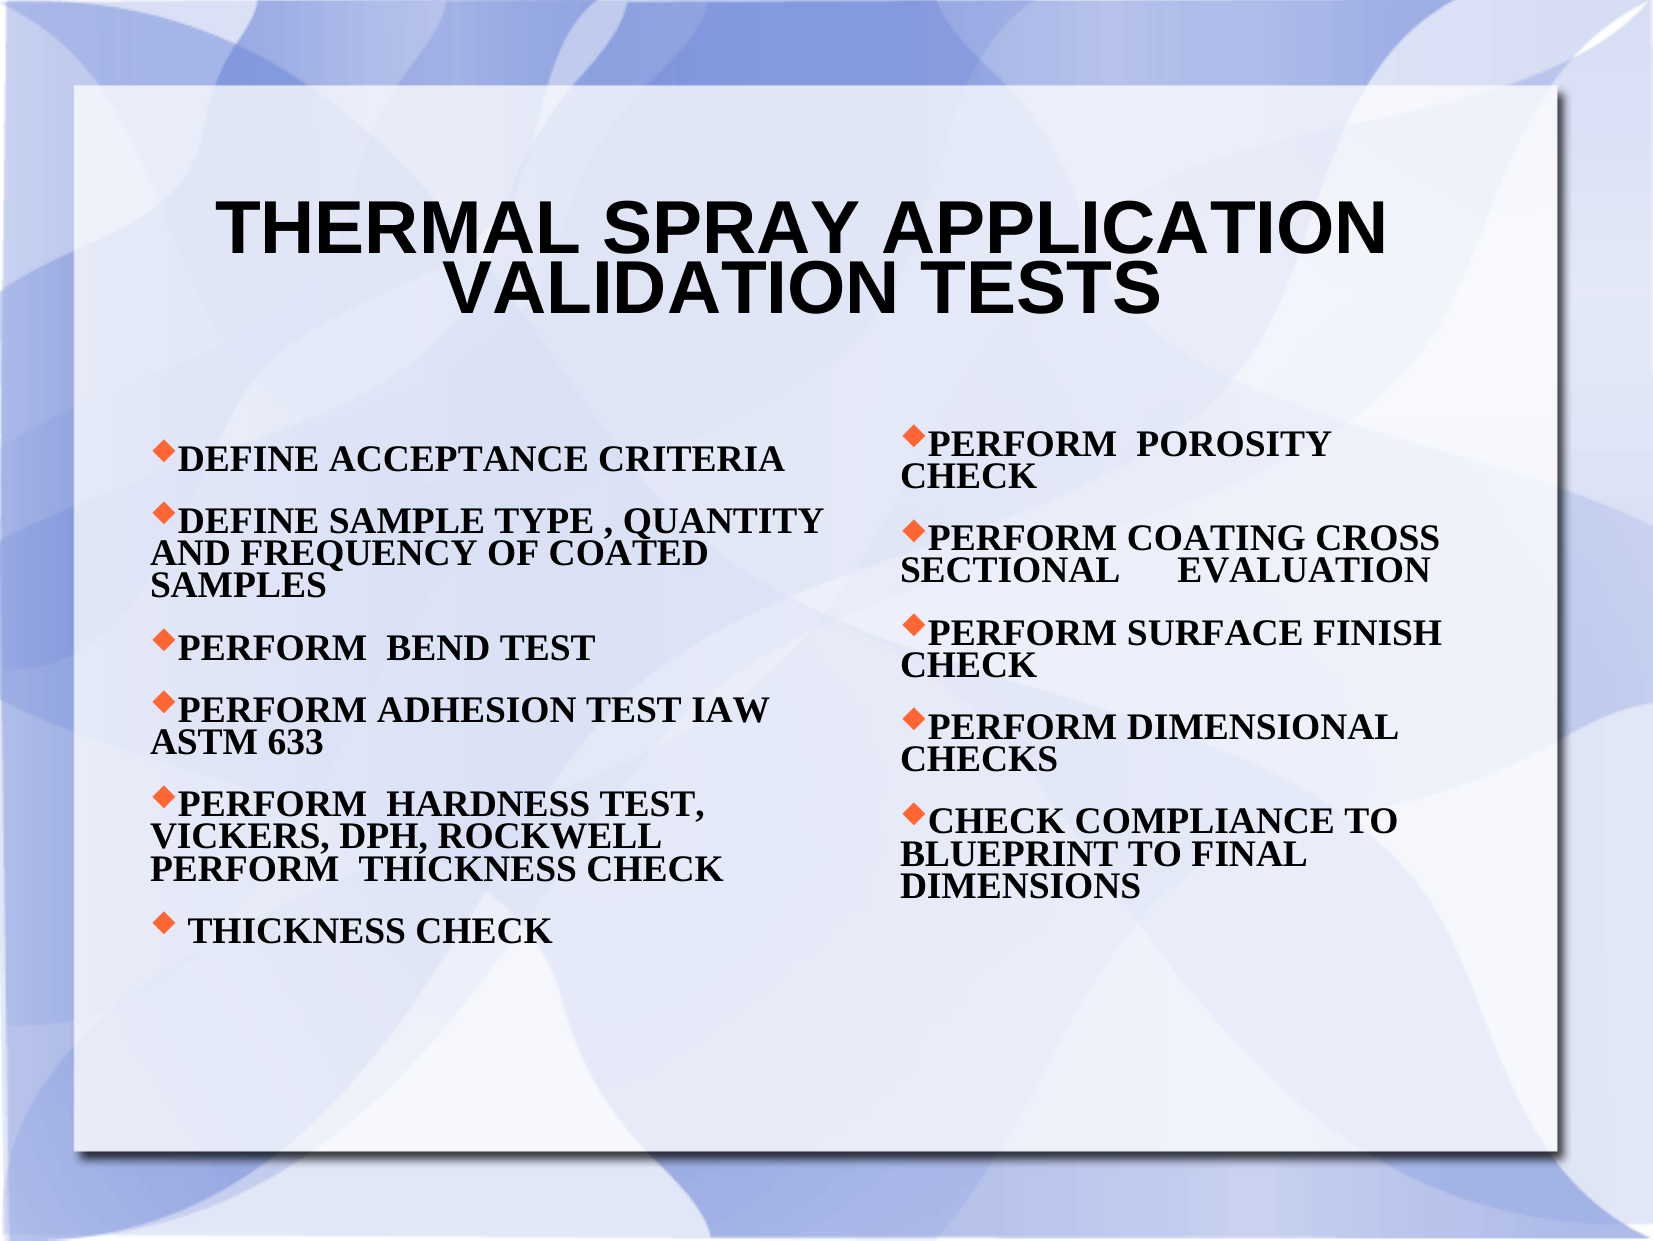

# THERMAL SPRAY APPLICATION VALIDATION TESTS
PERFORM POROSITY CHECK
PERFORM COATING CROSS SECTIONAL EVALUATION
PERFORM SURFACE FINISH CHECK
PERFORM DIMENSIONAL CHECKS
CHECK COMPLIANCE TO BLUEPRINT TO FINAL DIMENSIONS
DEFINE ACCEPTANCE CRITERIA
DEFINE SAMPLE TYPE , QUANTITY AND FREQUENCY OF COATED SAMPLES
PERFORM BEND TEST
PERFORM ADHESION TEST IAW ASTM 633
PERFORM HARDNESS TEST, VICKERS, DPH, ROCKWELL PERFORM THICKNESS CHECK
 THICKNESS CHECK